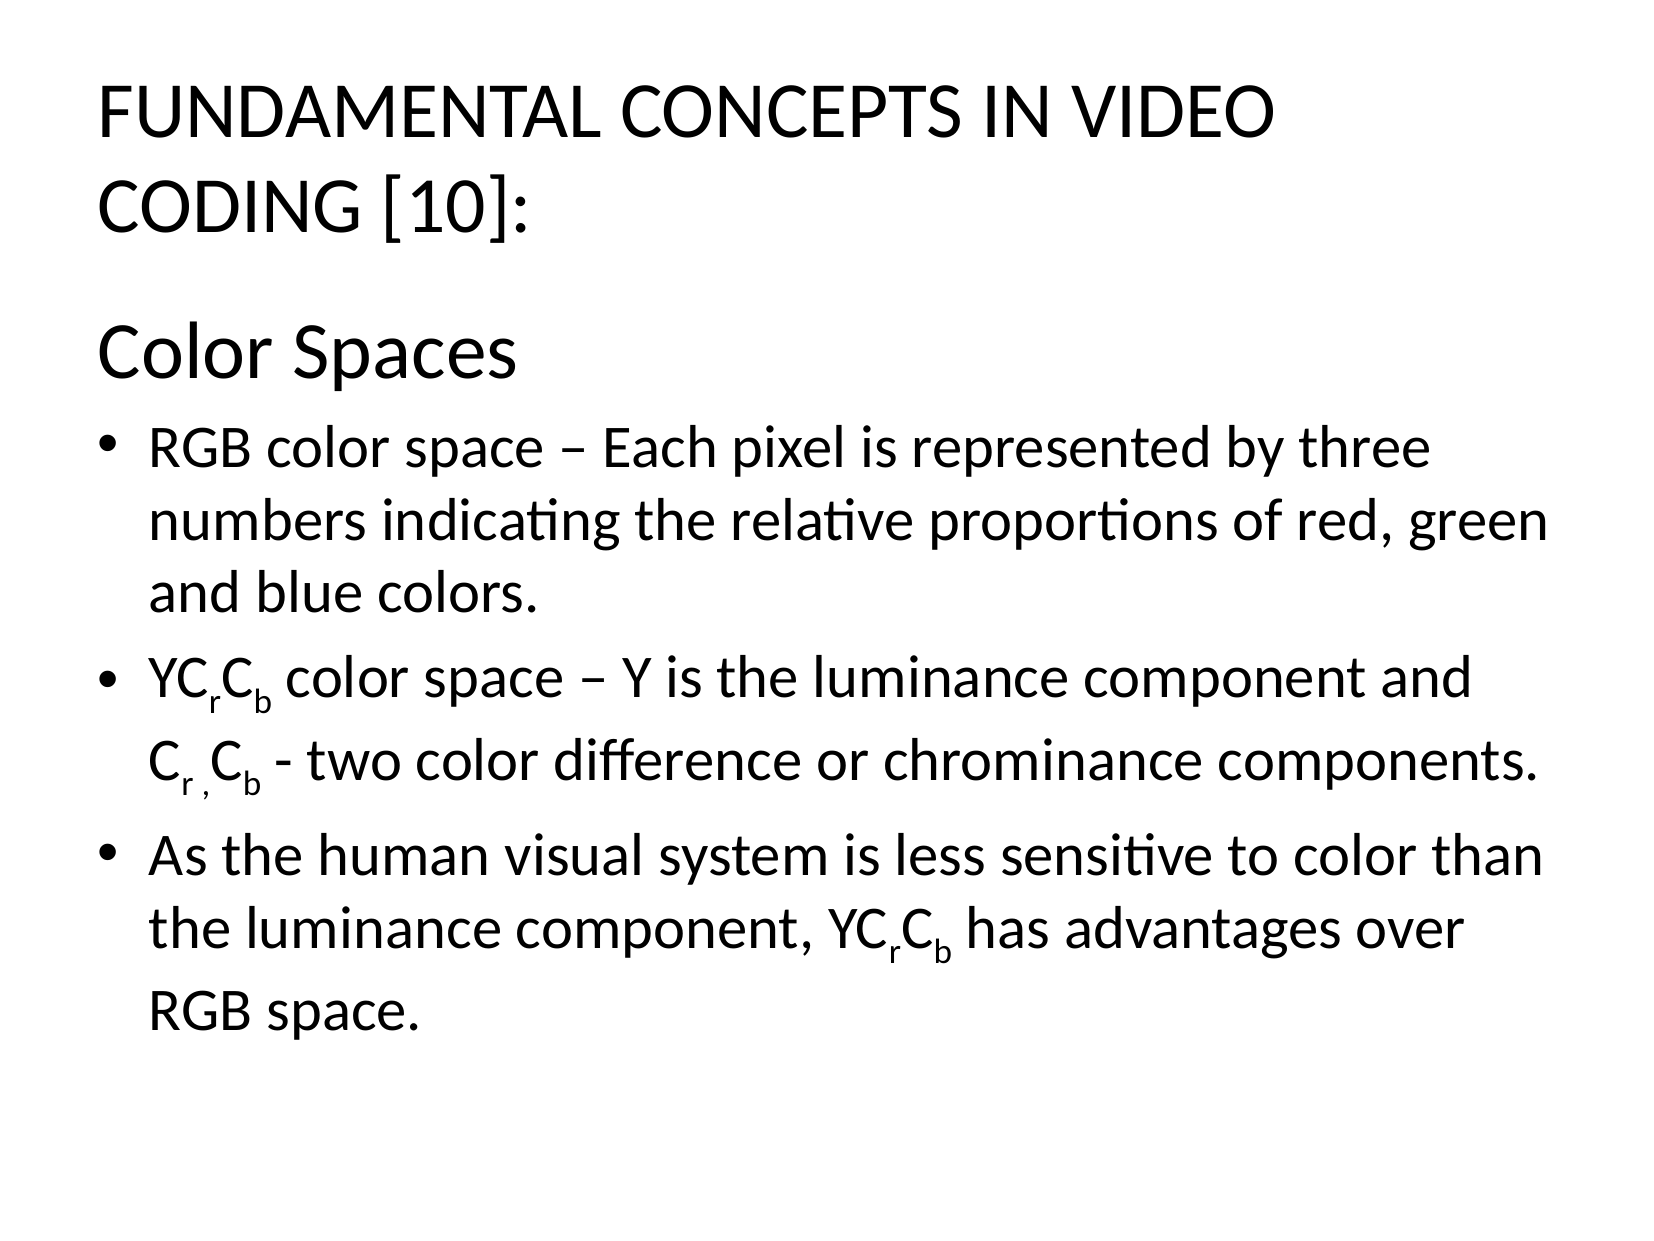

# Fundamental Concepts in Video Coding [10]:
Color Spaces
RGB color space – Each pixel is represented by three numbers indicating the relative proportions of red, green and blue colors.
YCrCb color space – Y is the luminance component and Cr ,Cb - two color difference or chrominance components.
As the human visual system is less sensitive to color than the luminance component, YCrCb has advantages over RGB space.